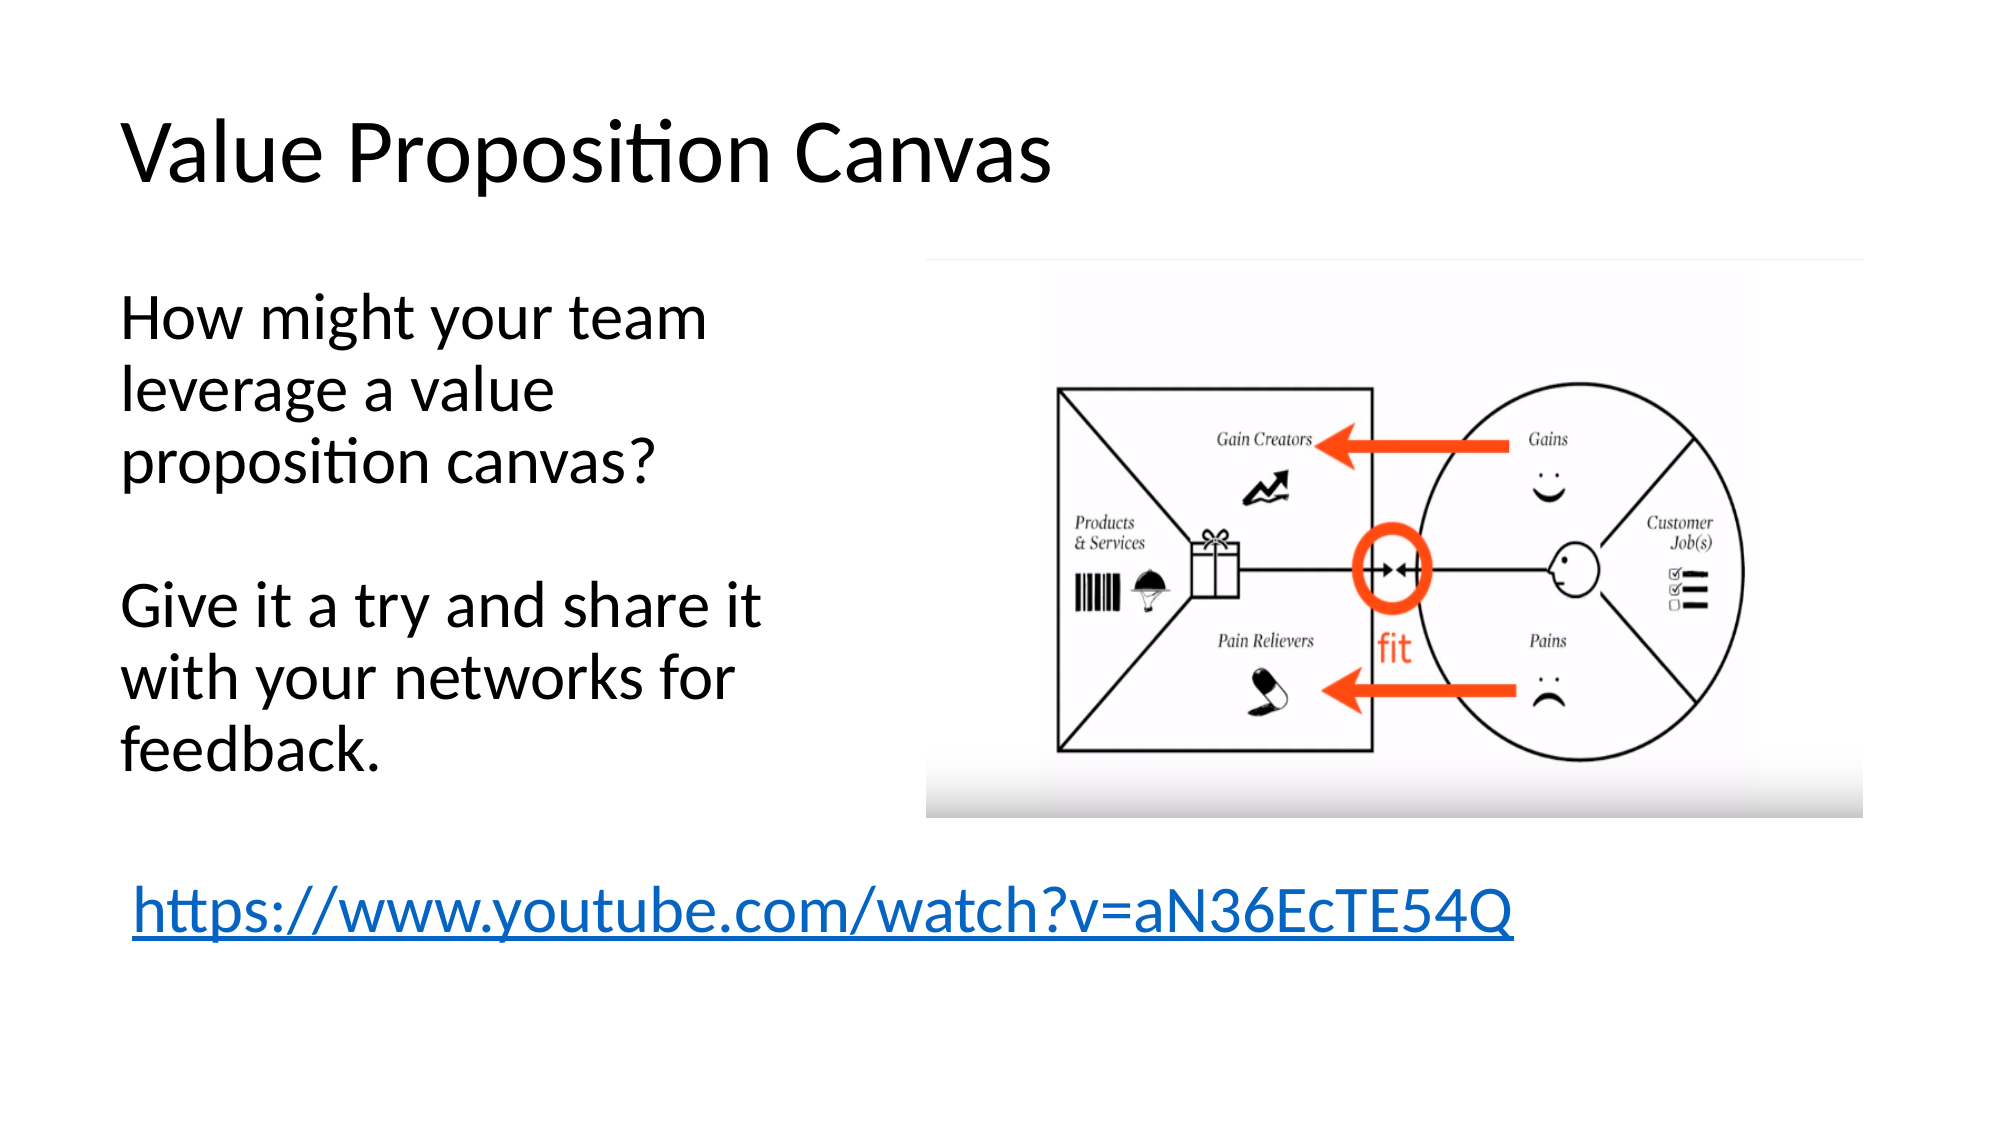

# Value Proposition Canvas
How might your team leverage a value proposition canvas?
Give it a try and share it with your networks for feedback.
https://www.youtube.com/watch?v=aN36EcTE54Q